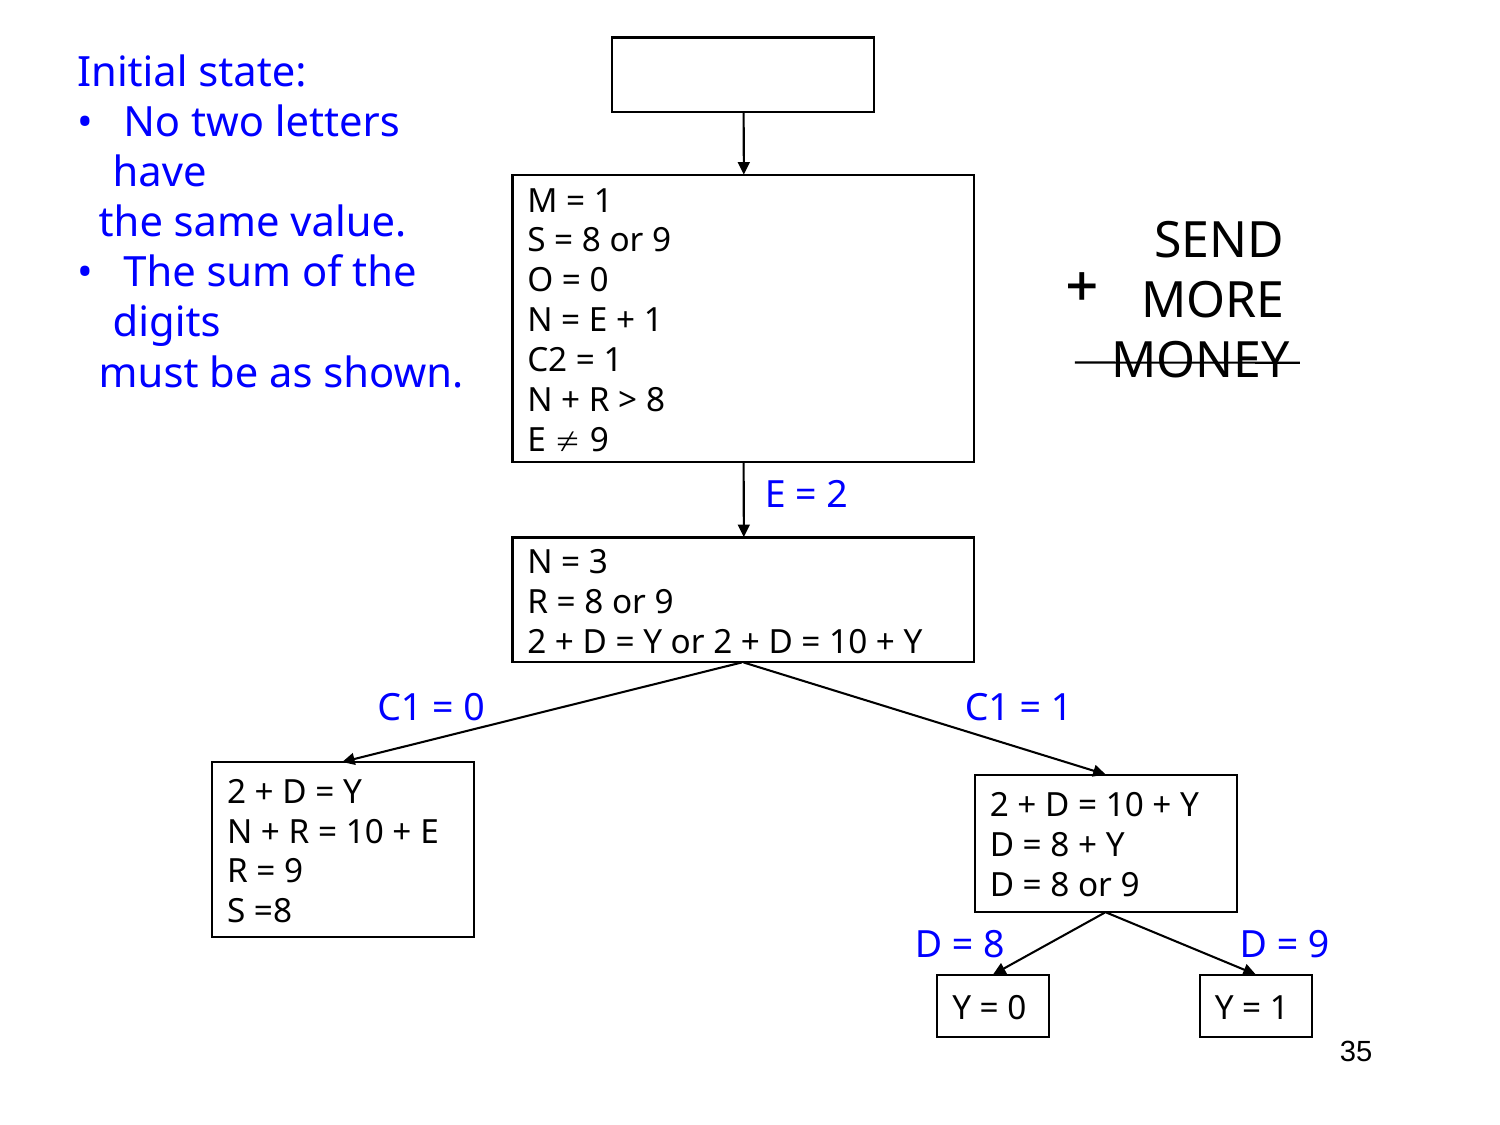

Initial state:
 No two letters have
 the same value.
 The sum of the digits
 must be as shown.
M = 1
S = 8 or 9
O = 0
N = E + 1
C2 = 1
N + R > 8
E  9
 SEND
 MORE
 MONEY

E = 2
N = 3
R = 8 or 9
2 + D = Y or 2 + D = 10 + Y
C1 = 0
C1 = 1
2 + D = Y
N + R = 10 + E
R = 9
S =8
2 + D = 10 + Y
D = 8 + Y
D = 8 or 9
D = 8
D = 9
Y = 0
Y = 1